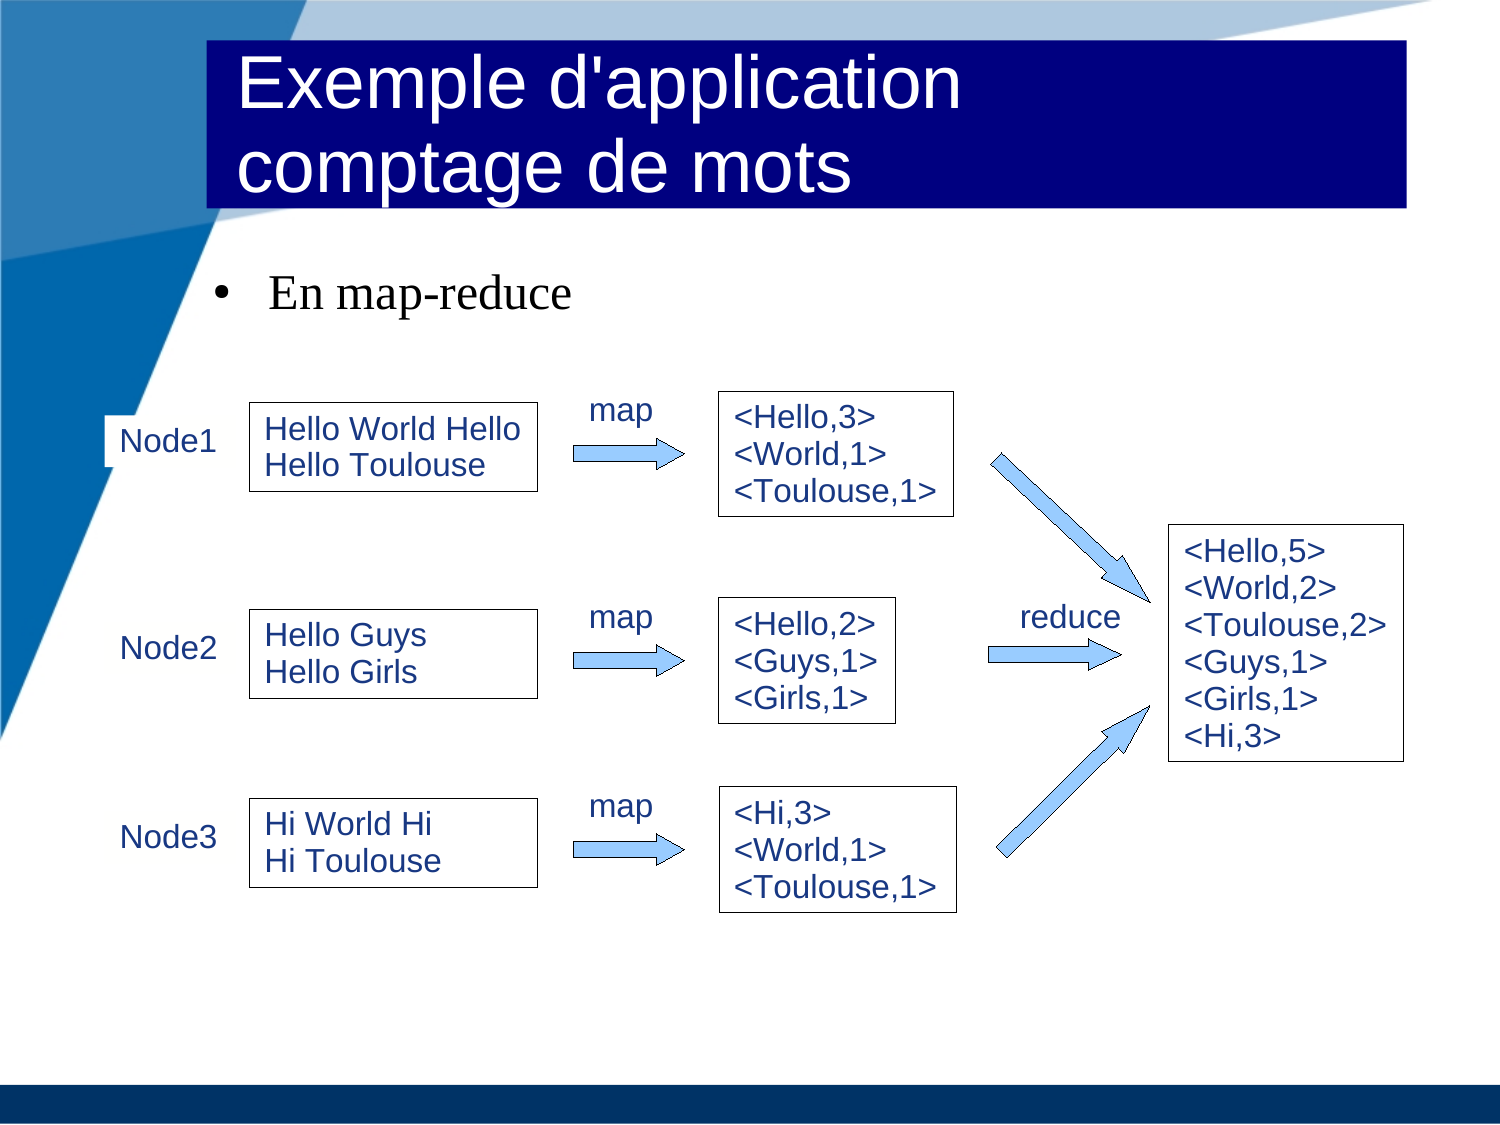

# Exemple d'application comptage de mots
En map-reduce
map
<Hello,3>
<World,1>
<Toulouse,1>
Hello World Hello
Hello Toulouse
Node1
<Hello,5>
<World,2>
<Toulouse,2> <Guys,1>
<Girls,1>
<Hi,3>
map
reduce
<Hello,2>
<Guys,1>
<Girls,1>
Hello Guys
Hello Girls
Node2
map
<Hi,3>
<World,1>
<Toulouse,1>
Hi World Hi
Hi Toulouse
Node3